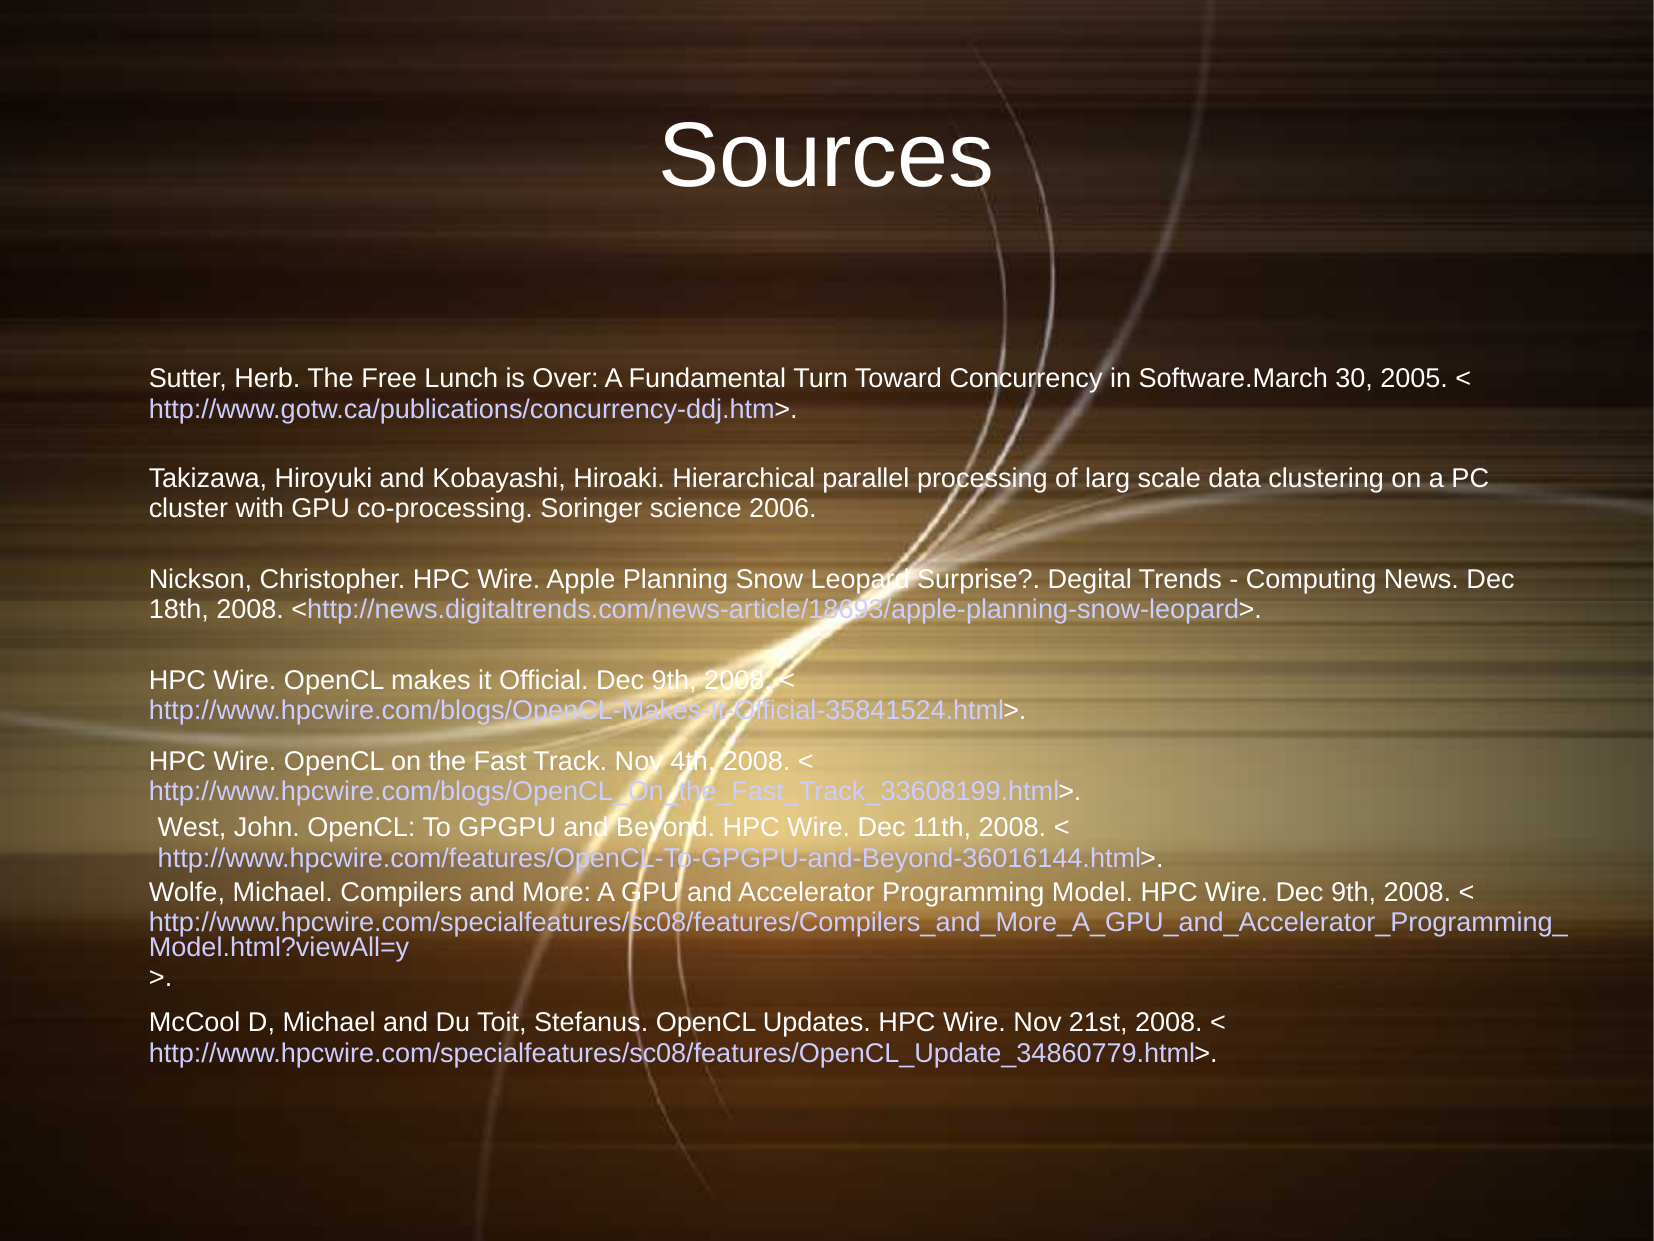

# Sources
Sutter, Herb. The Free Lunch is Over: A Fundamental Turn Toward Concurrency in Software.March 30, 2005. <http://www.gotw.ca/publications/concurrency-ddj.htm>.
Takizawa, Hiroyuki and Kobayashi, Hiroaki. Hierarchical parallel processing of larg scale data clustering on a PC cluster with GPU co-processing. Soringer science 2006.
Nickson, Christopher. HPC Wire. Apple Planning Snow Leopard Surprise?. Degital Trends - Computing News. Dec 18th, 2008. <http://news.digitaltrends.com/news-article/18693/apple-planning-snow-leopard>.
HPC Wire. OpenCL makes it Official. Dec 9th, 2008. <http://www.hpcwire.com/blogs/OpenCL-Makes-It-Official-35841524.html>.
HPC Wire. OpenCL on the Fast Track. Nov 4th, 2008. <http://www.hpcwire.com/blogs/OpenCL_On_the_Fast_Track_33608199.html>.
West, John. OpenCL: To GPGPU and Beyond. HPC Wire. Dec 11th, 2008. <http://www.hpcwire.com/features/OpenCL-To-GPGPU-and-Beyond-36016144.html>.
Wolfe, Michael. Compilers and More: A GPU and Accelerator Programming Model. HPC Wire. Dec 9th, 2008. <http://www.hpcwire.com/specialfeatures/sc08/features/Compilers_and_More_A_GPU_and_Accelerator_Programming_Model.html?viewAll=y>.
McCool D, Michael and Du Toit, Stefanus. OpenCL Updates. HPC Wire. Nov 21st, 2008. <http://www.hpcwire.com/specialfeatures/sc08/features/OpenCL_Update_34860779.html>.